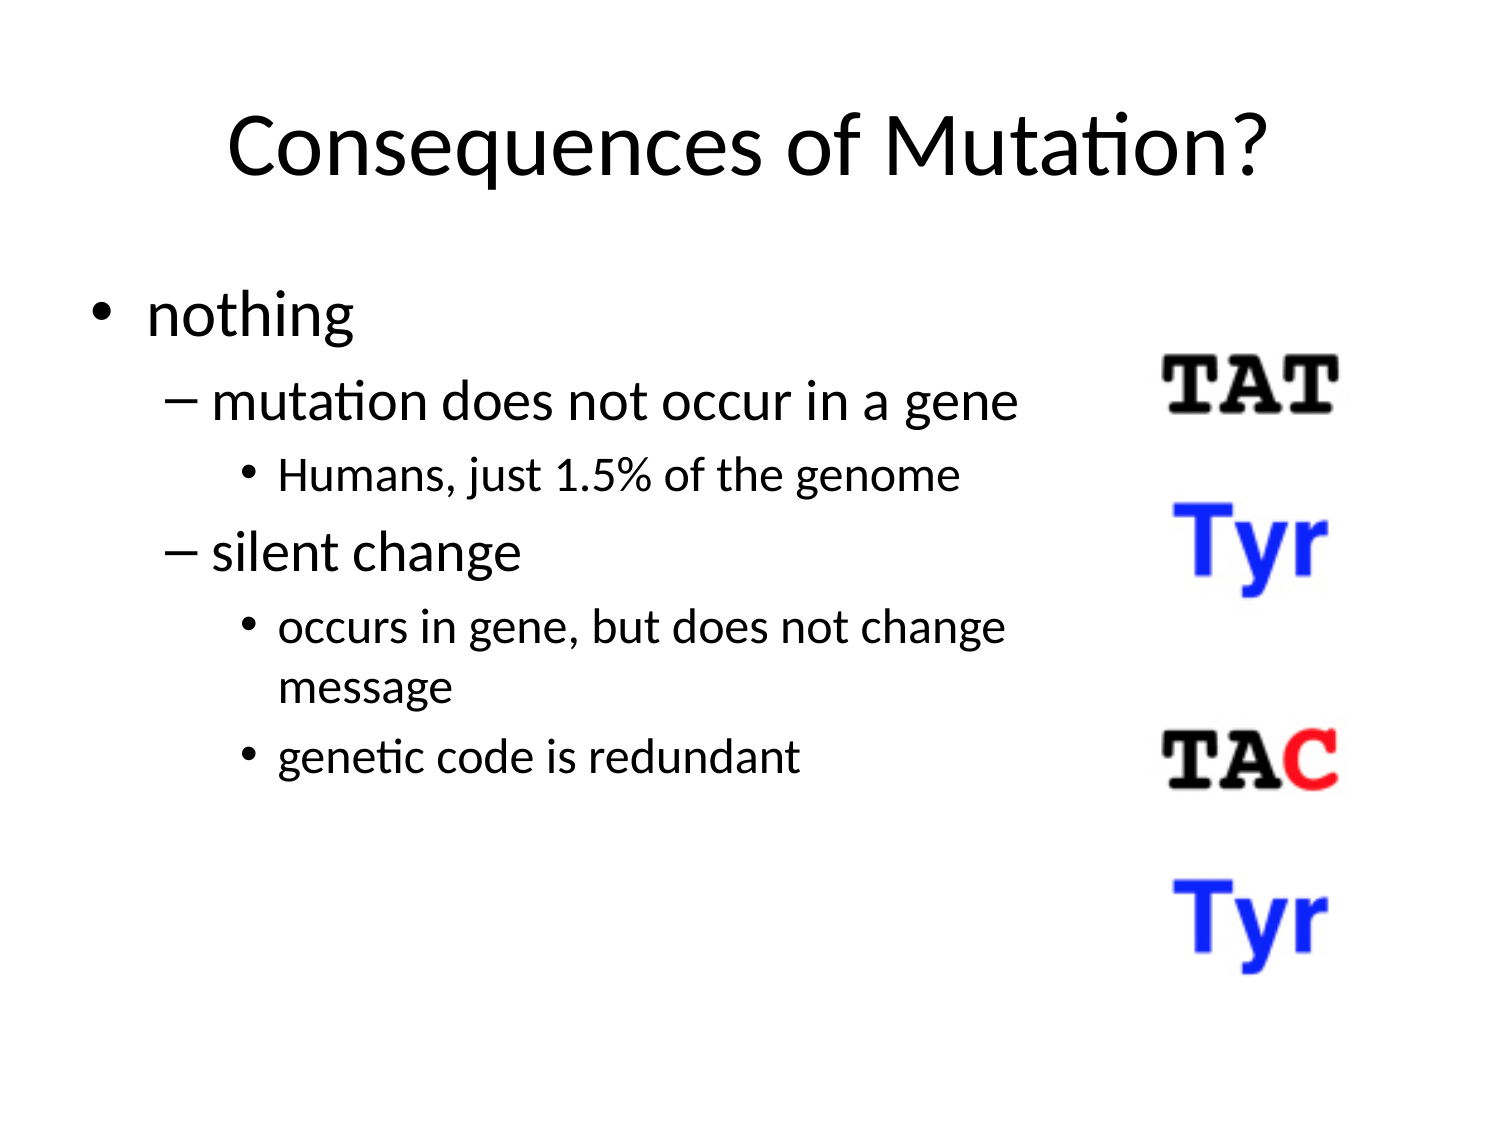

# Consequences of Mutation?
nothing
mutation does not occur in a gene
Humans, just 1.5% of the genome
silent change
occurs in gene, but does not change message
genetic code is redundant